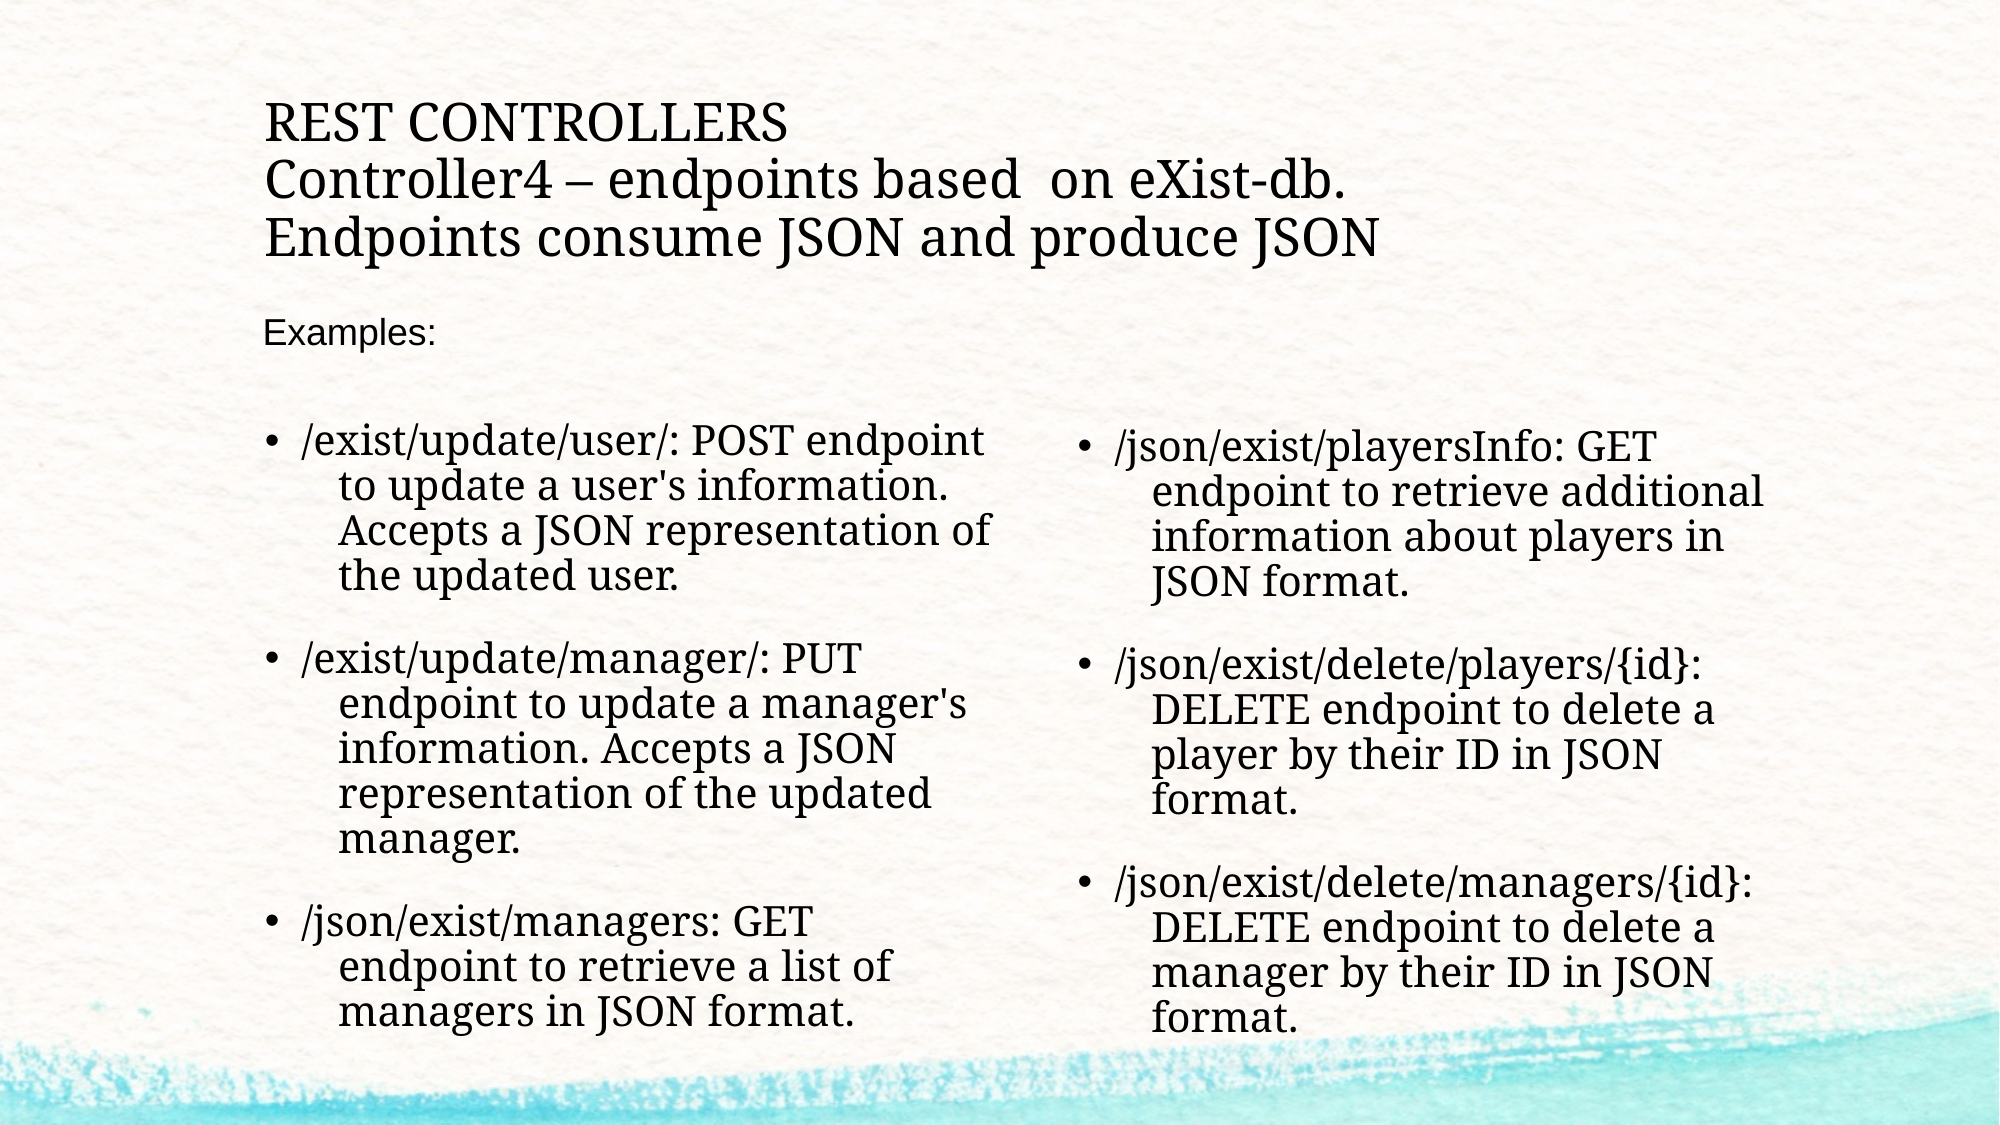

# REST CONTROLLERS Controller4 – endpoints based on eXist-db. Endpoints consume JSON and produce JSON
Examples:
/exist/update/user/: POST endpoint to update a user's information. Accepts a JSON representation of the updated user.
/exist/update/manager/: PUT endpoint to update a manager's information. Accepts a JSON representation of the updated manager.
/json/exist/managers: GET endpoint to retrieve a list of managers in JSON format.
/json/exist/playersInfo: GET endpoint to retrieve additional information about players in JSON format.
/json/exist/delete/players/{id}: DELETE endpoint to delete a player by their ID in JSON format.
/json/exist/delete/managers/{id}: DELETE endpoint to delete a manager by their ID in JSON format.